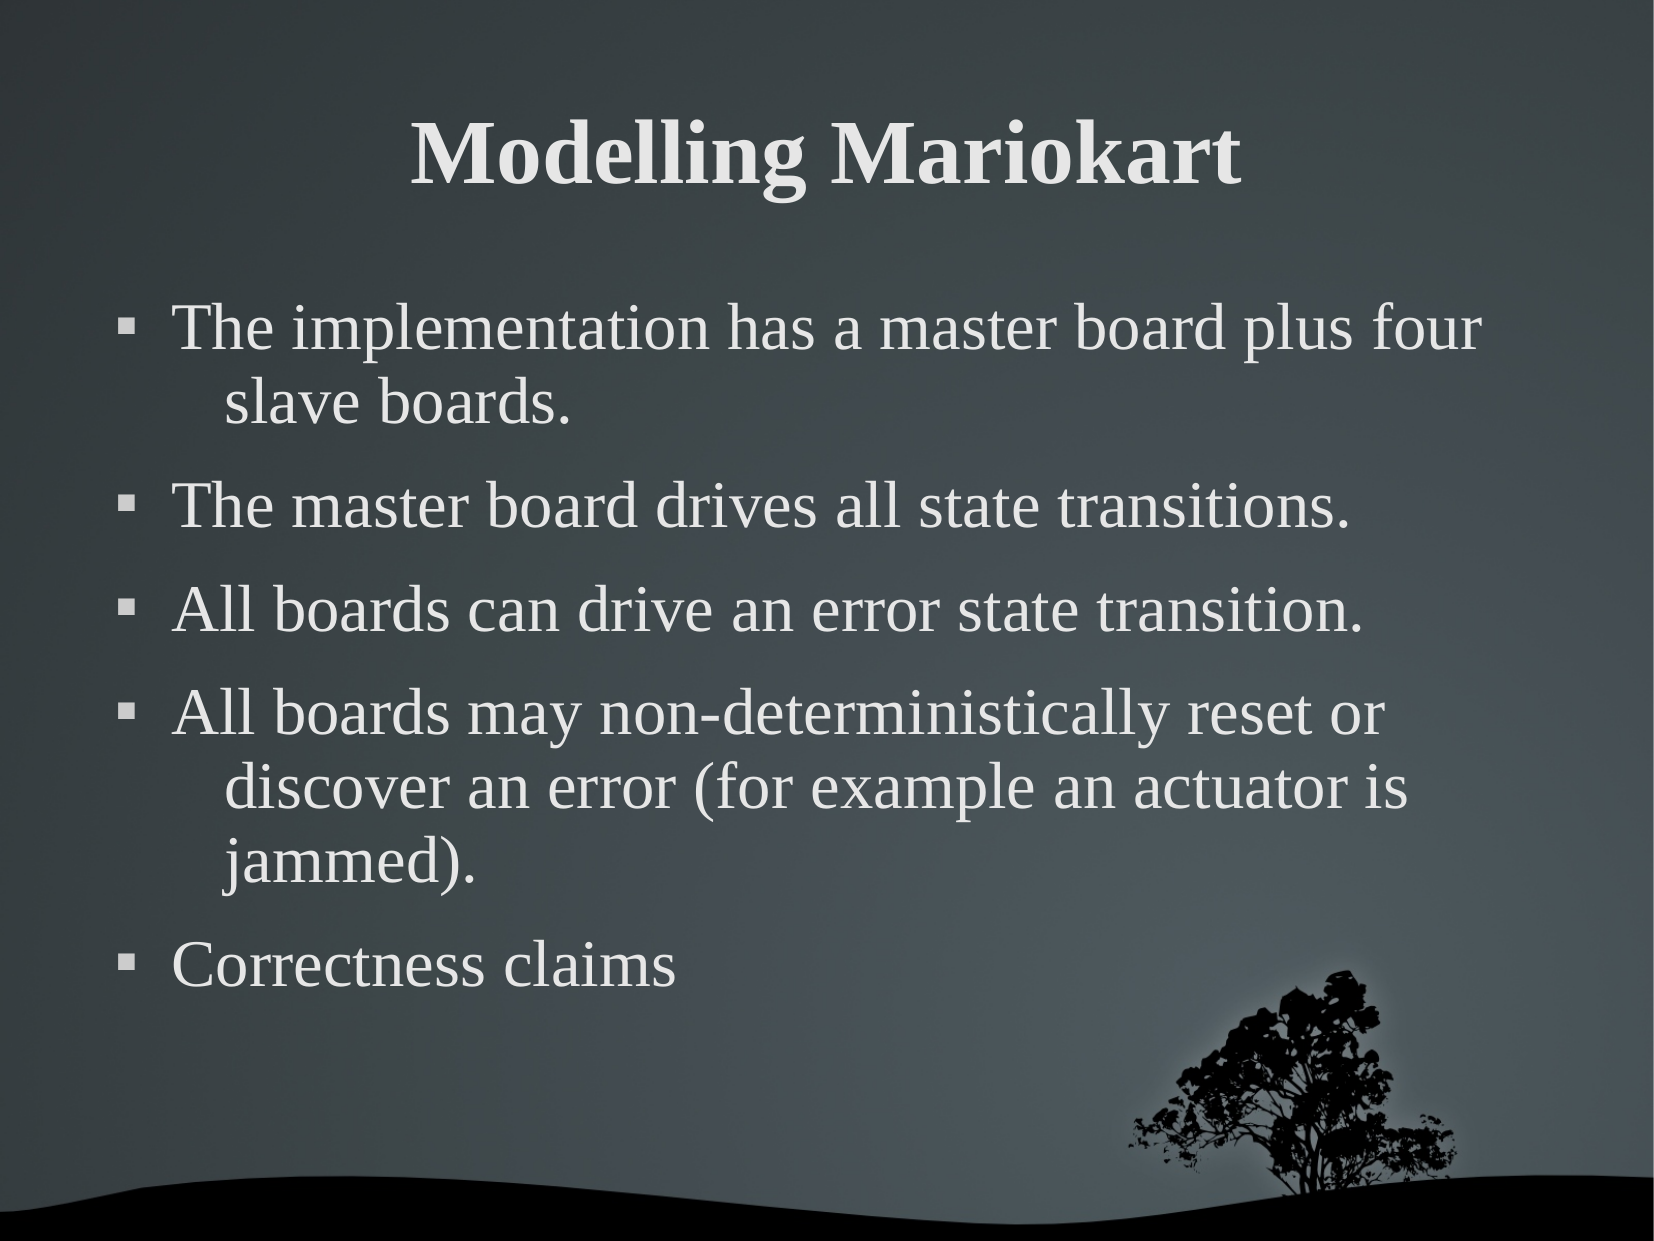

# Modelling Mariokart
The implementation has a master board plus four slave boards.
The master board drives all state transitions.
All boards can drive an error state transition.
All boards may non-deterministically reset or discover an error (for example an actuator is jammed).
Correctness claims